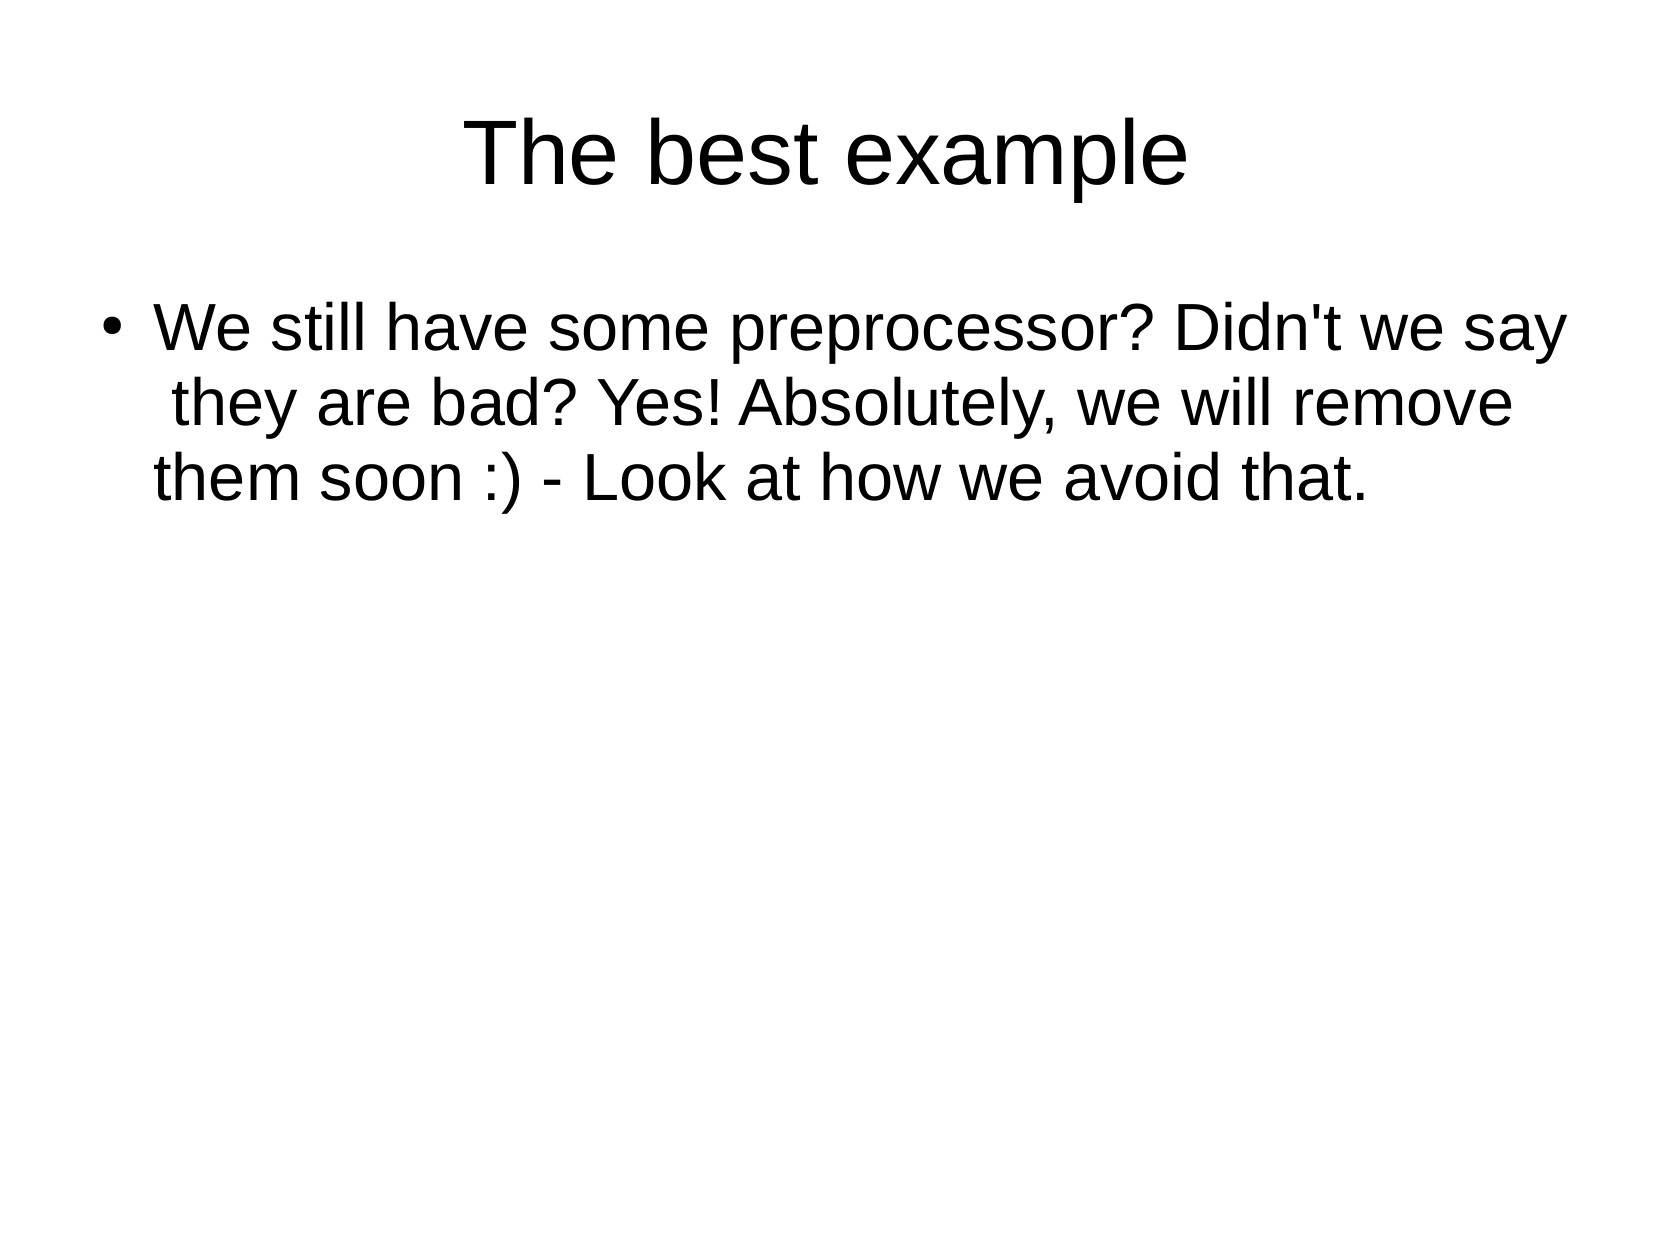

# The best example
We still have some preprocessor? Didn't we say they are bad? Yes! Absolutely, we will remove them soon :) - Look at how we avoid that.